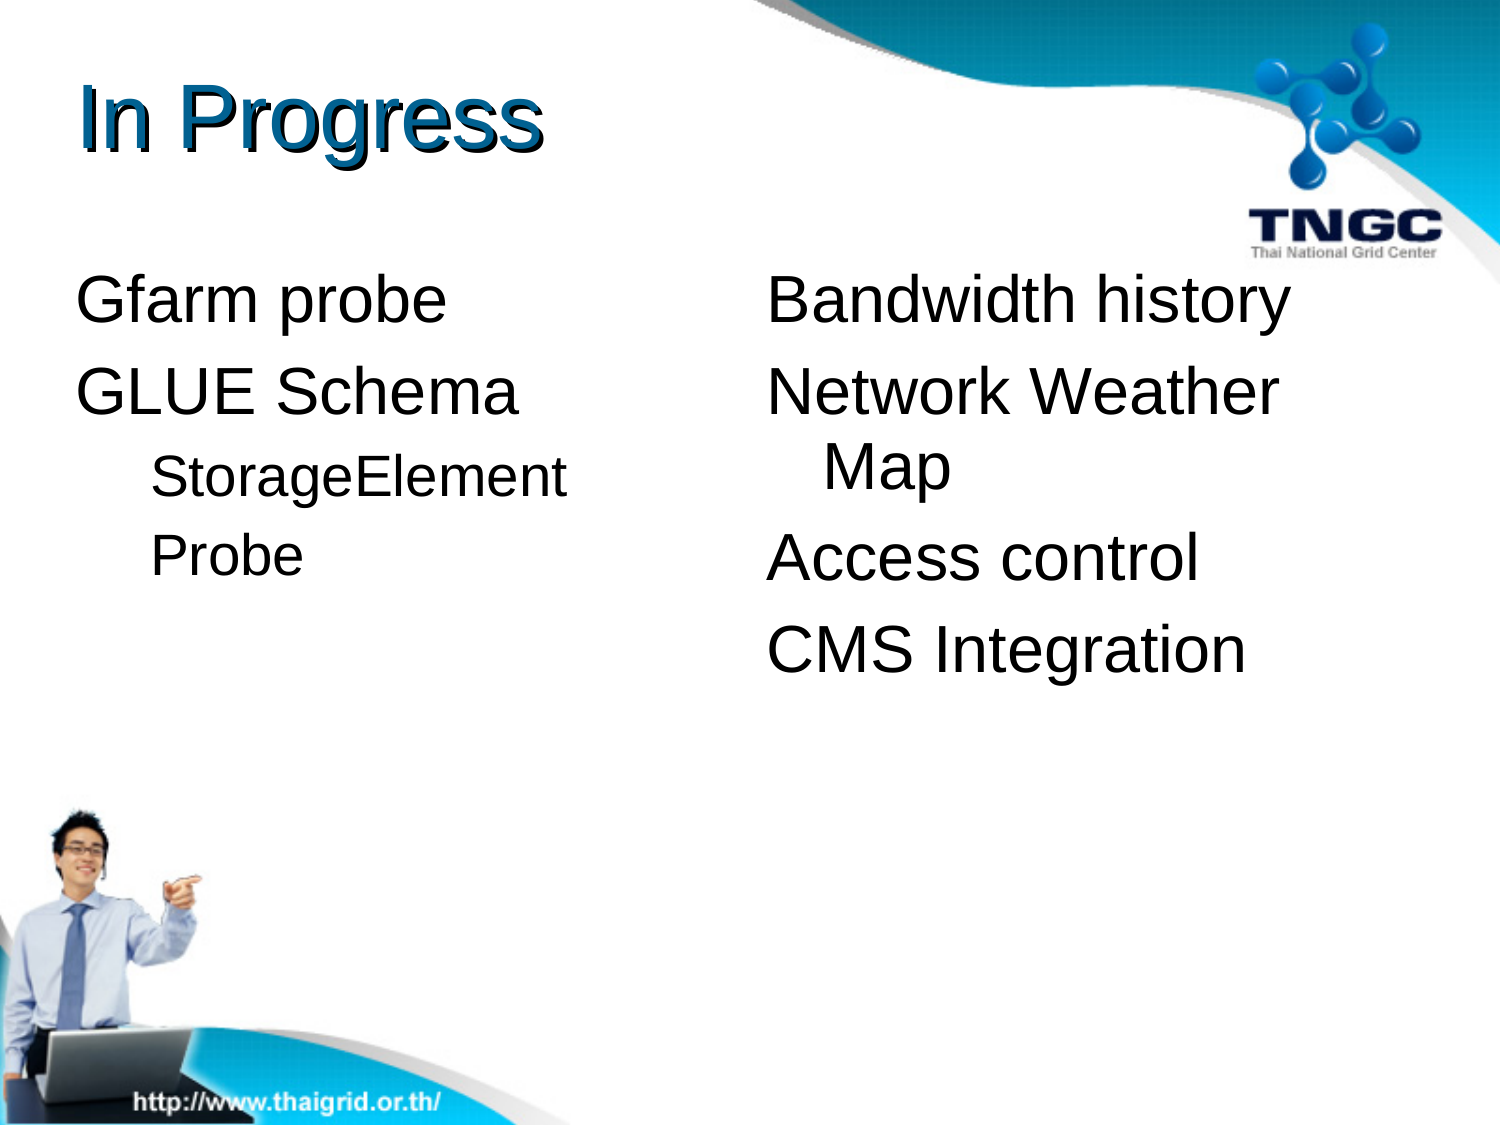

# In Progress
Gfarm probe
GLUE Schema
StorageElement
Probe
Bandwidth history
Network Weather Map
Access control
CMS Integration